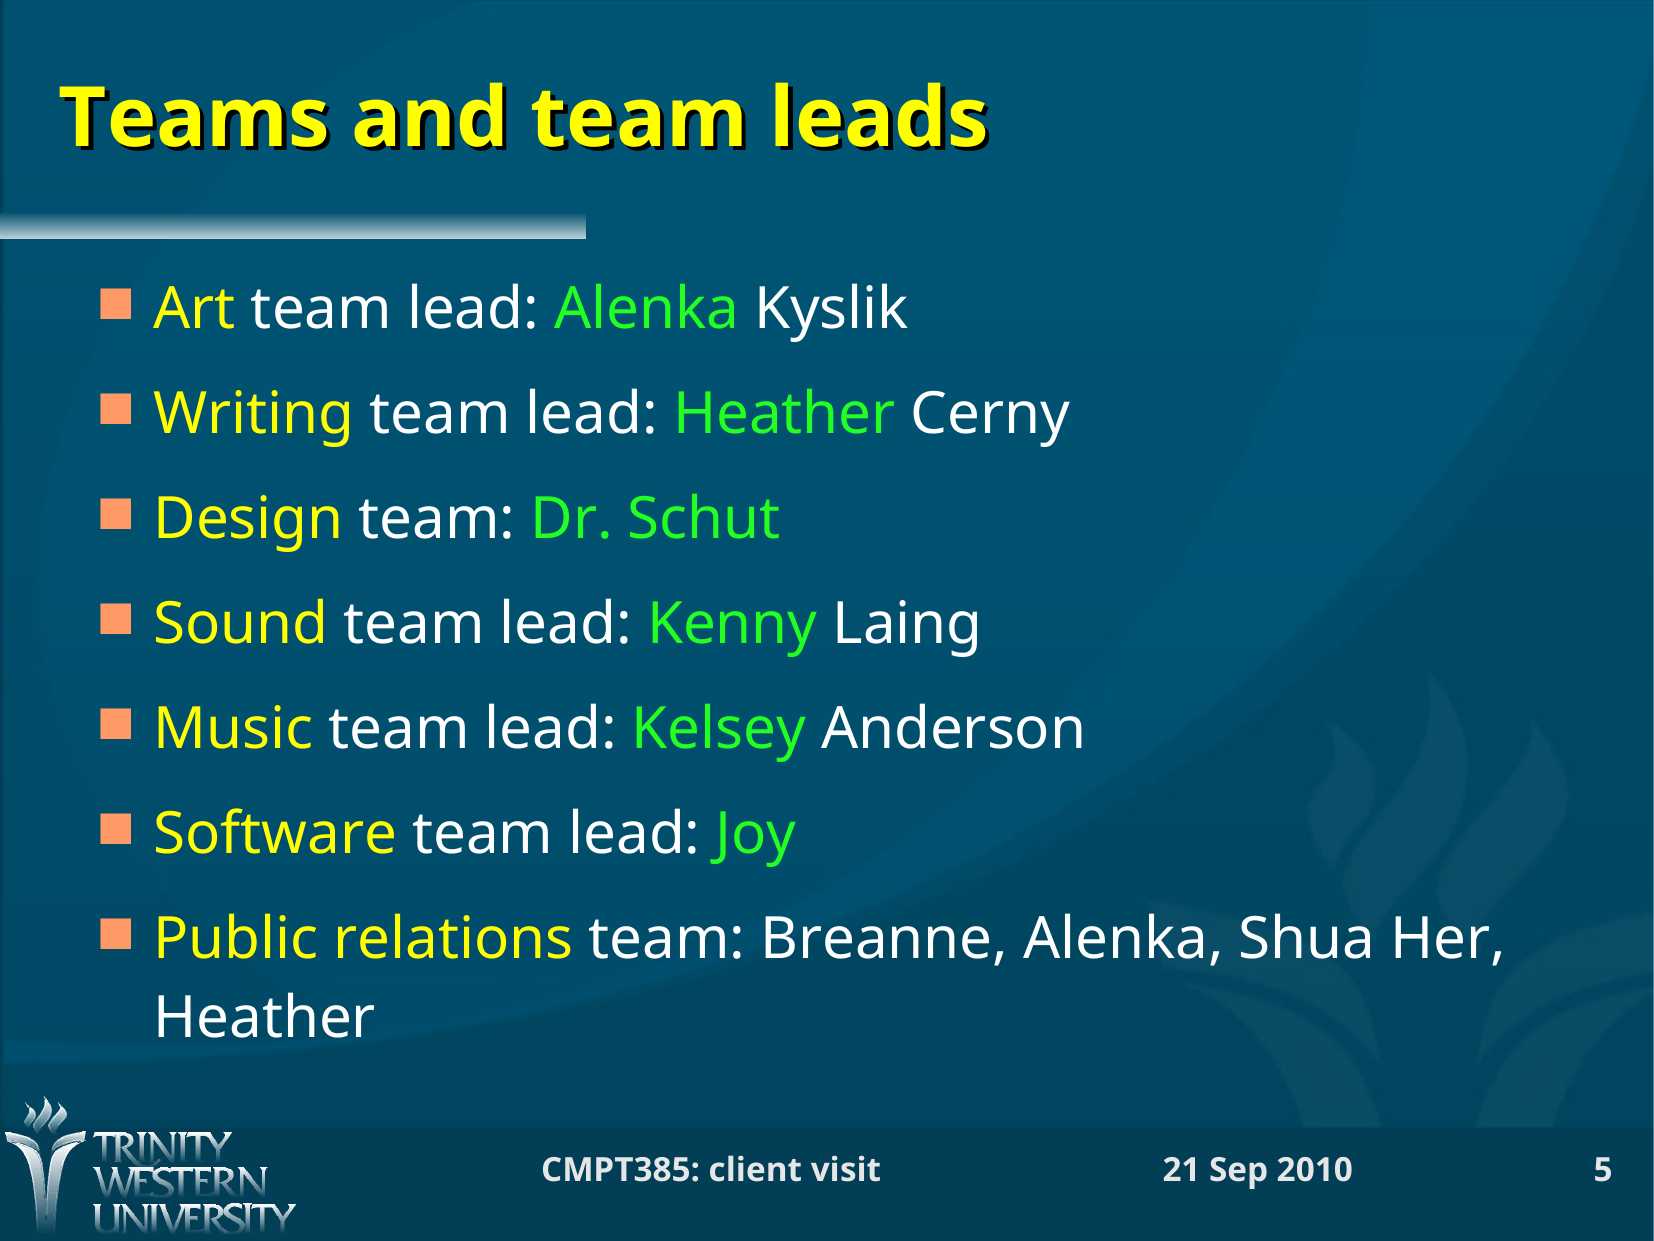

# Teams and team leads
Art team lead: Alenka Kyslik
Writing team lead: Heather Cerny
Design team: Dr. Schut
Sound team lead: Kenny Laing
Music team lead: Kelsey Anderson
Software team lead: Joy
Public relations team: Breanne, Alenka, Shua Her, Heather
CMPT385: client visit
21 Sep 2010
5